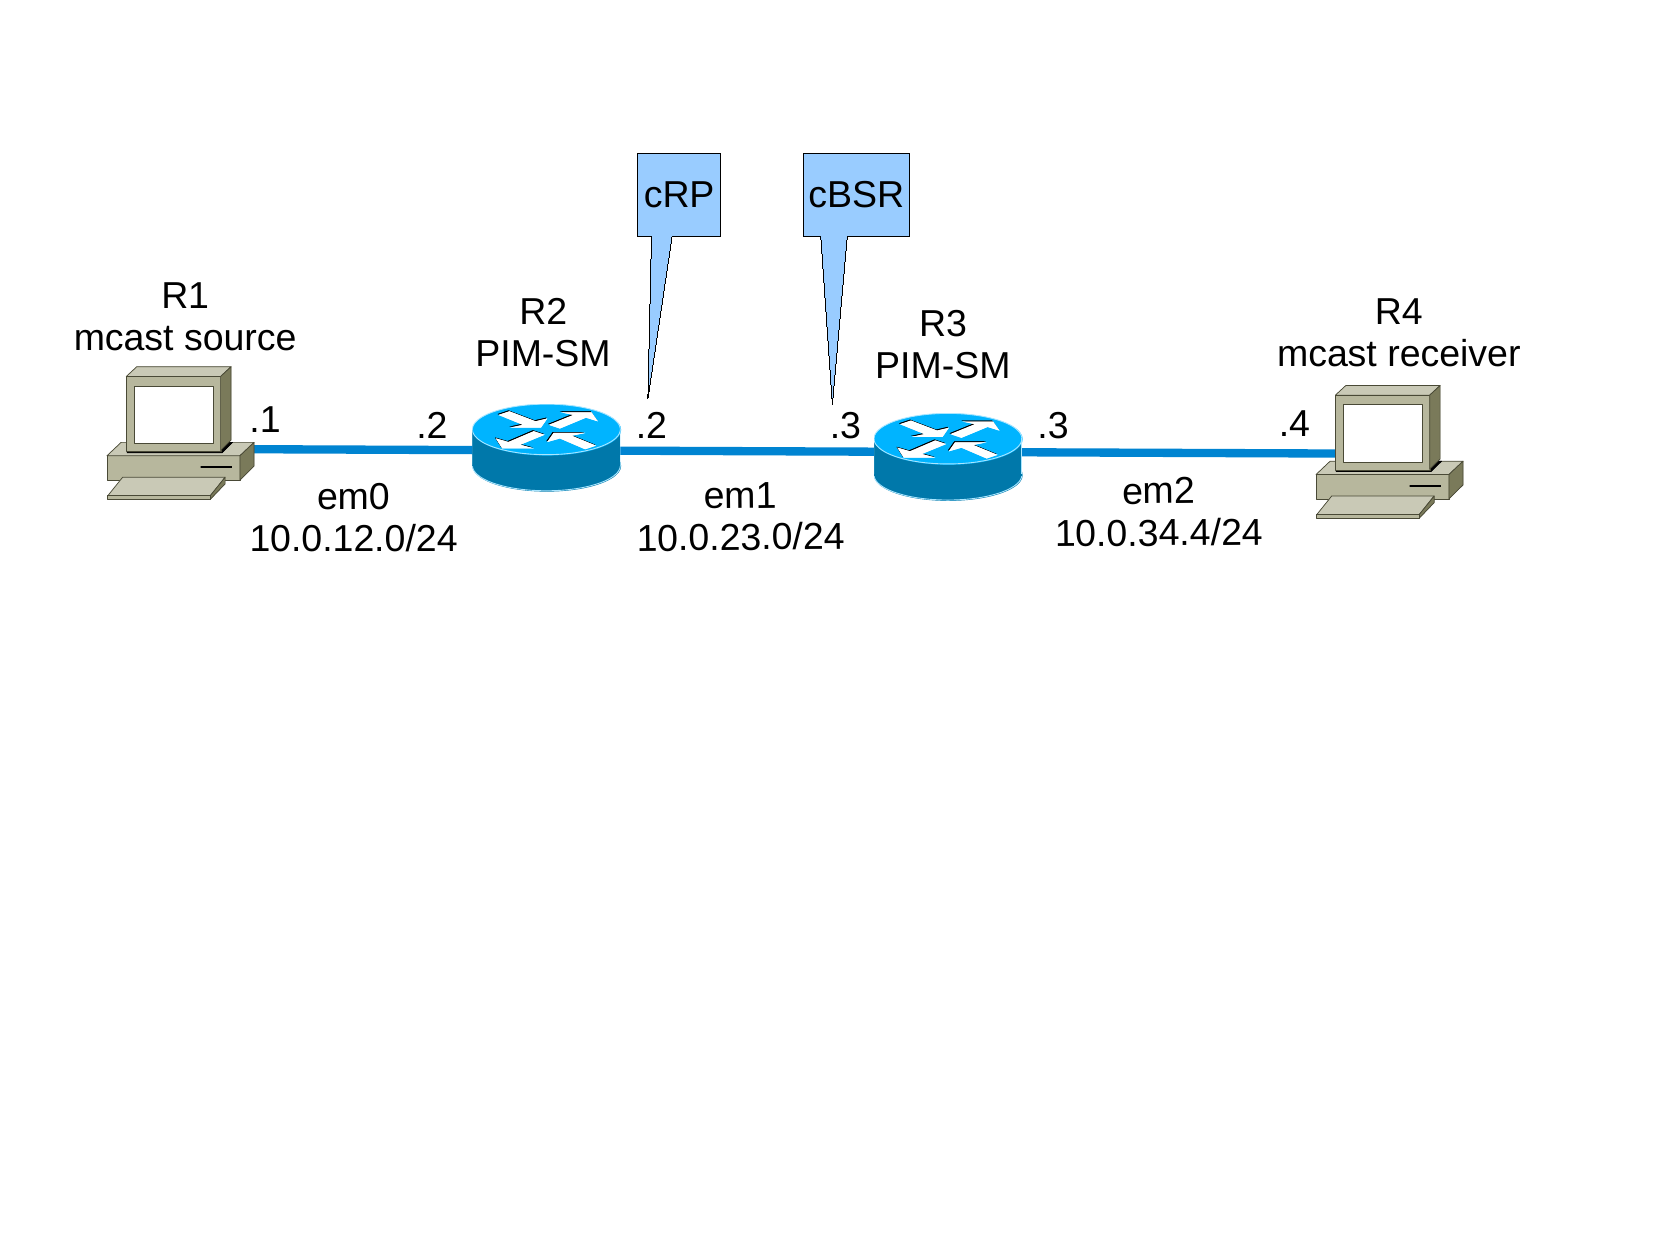

cRP
cBSR
R1
mcast source
R2
PIM-SM
R4
mcast receiver
R3
PIM-SM
.1
.4
.2
.2
.3
.3
em2
10.0.34.4/24
em1
10.0.23.0/24
em0
10.0.12.0/24